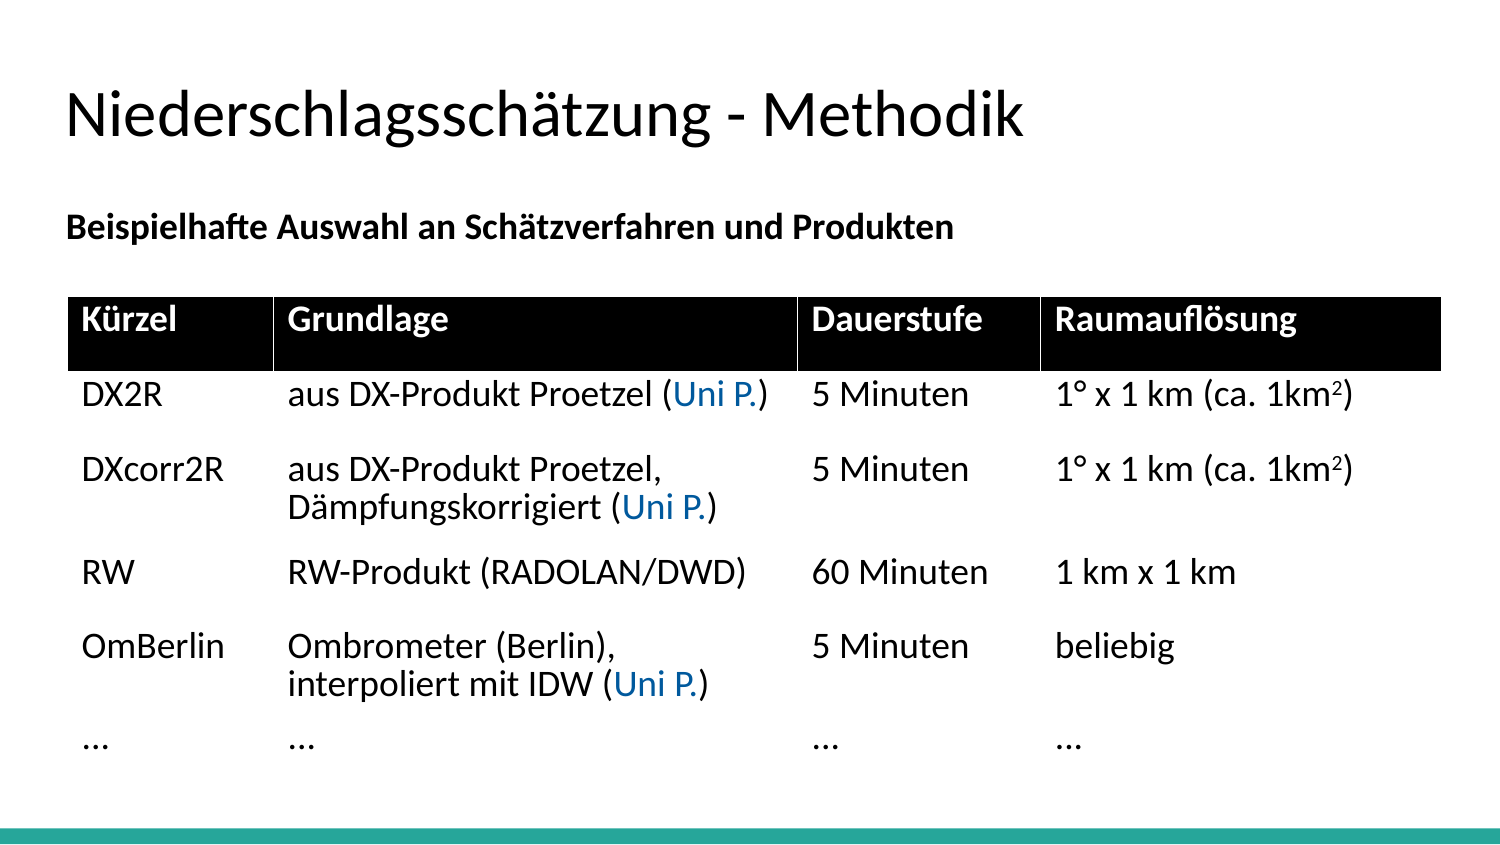

Niederschlagsschätzung - Methodik
Beispielhafte Auswahl an Schätzverfahren und Produkten
| Kürzel | Grundlage | Dauerstufe | Raumauflösung |
| --- | --- | --- | --- |
| DX2R | aus DX-Produkt Proetzel (Uni P.) | 5 Minuten | 1° x 1 km (ca. 1km2) |
| DXcorr2R | aus DX-Produkt Proetzel, Dämpfungskorrigiert (Uni P.) | 5 Minuten | 1° x 1 km (ca. 1km2) |
| RW | RW-Produkt (RADOLAN/DWD) | 60 Minuten | 1 km x 1 km |
| OmBerlin | Ombrometer (Berlin), interpoliert mit IDW (Uni P.) | 5 Minuten | beliebig |
| ... | ... | ... | ... |